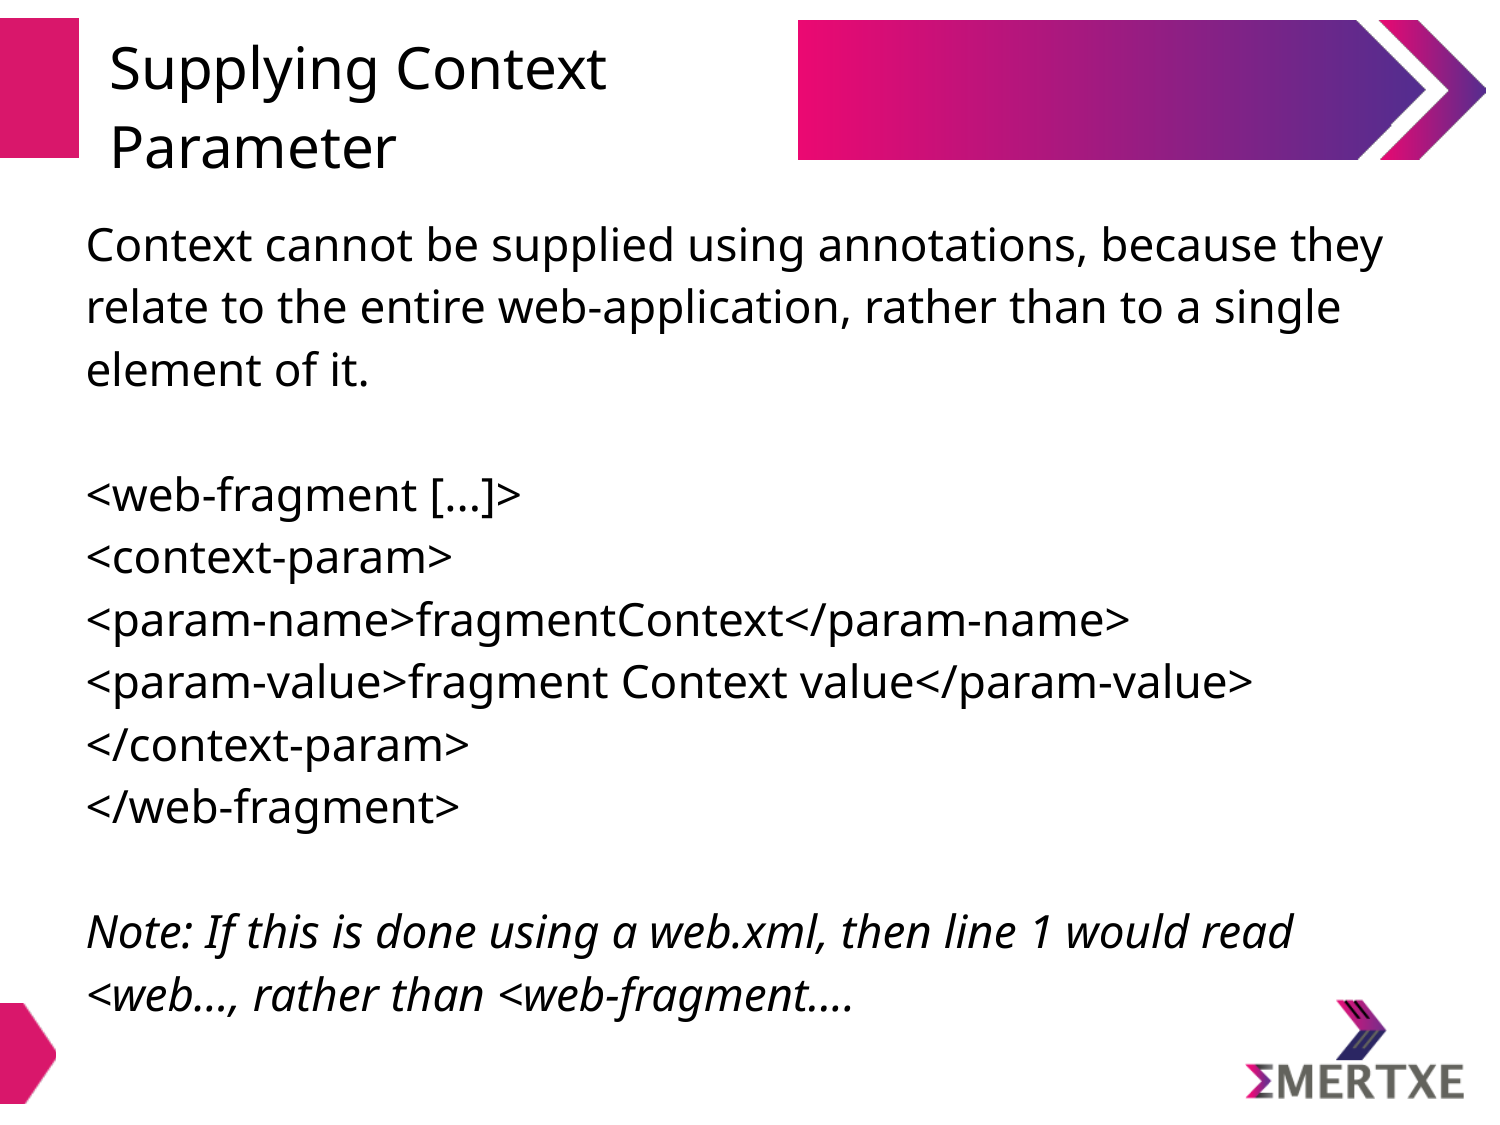

Supplying Context Parameter
Context cannot be supplied using annotations, because they relate to the entire web-application, rather than to a single element of it.
<web-fragment [...]>
<context-param>
<param-name>fragmentContext</param-name>
<param-value>fragment Context value</param-value>
</context-param>
</web-fragment>
Note: If this is done using a web.xml, then line 1 would read <web..., rather than <web-fragment....